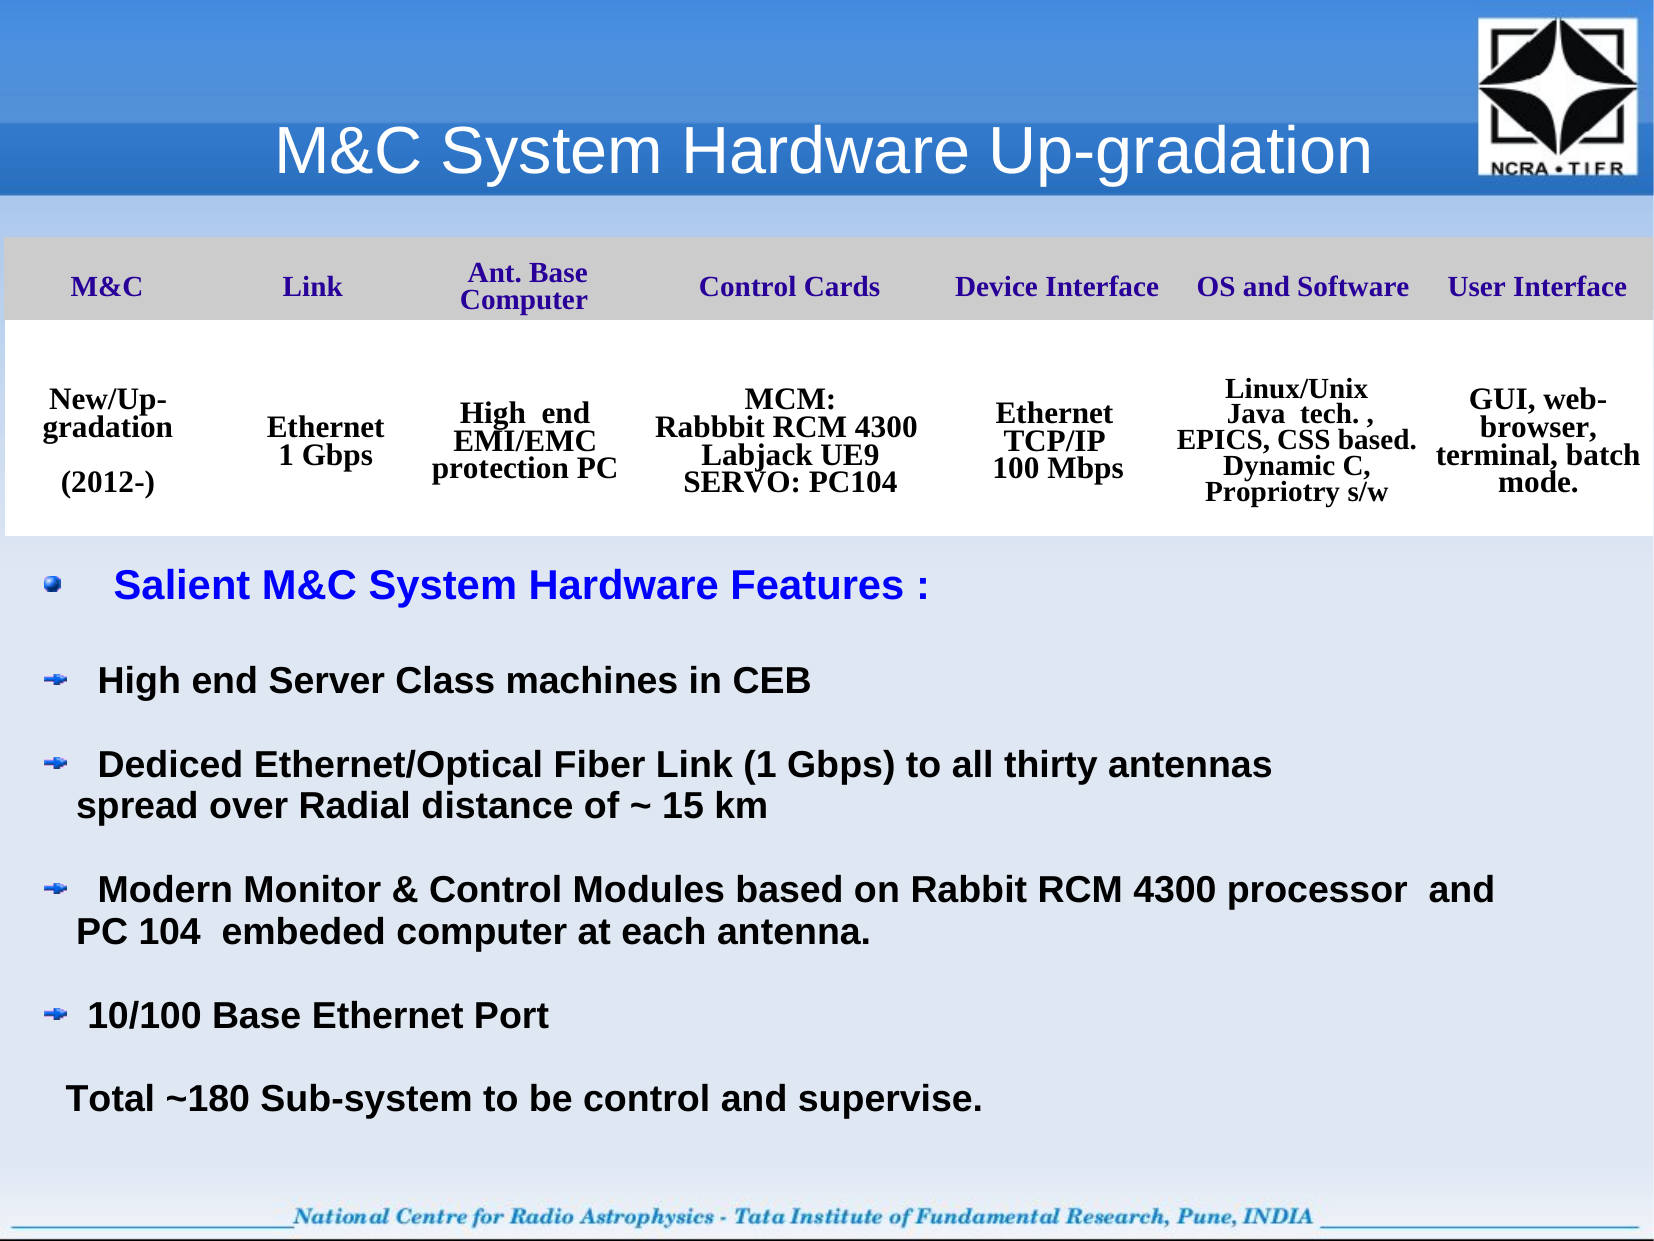

M&C System Hardware Up-gradation
| M&C | Link | Ant. Base Computer | Control Cards | Device Interface | OS and Software | User Interface |
| --- | --- | --- | --- | --- | --- | --- |
| New/Up- gradation (2012-) | Ethernet 1 Gbps | High end EMI/EMC protection PC | MCM: Rabbbit RCM 4300 Labjack UE9 SERVO: PC104 | Ethernet TCP/IP 100 Mbps | Linux/Unix Java tech. , EPICS, CSS based. Dynamic C, Propriotry s/w | GUI, web-browser, terminal, batch mode. |
| --- | --- | --- | --- | --- | --- | --- |
 Salient M&C System Hardware Features :
 High end Server Class machines in CEB
 Dediced Ethernet/Optical Fiber Link (1 Gbps) to all thirty antennas
 spread over Radial distance of ~ 15 km
 Modern Monitor & Control Modules based on Rabbit RCM 4300 processor and
 PC 104 embeded computer at each antenna.
 10/100 Base Ethernet Port
 Total ~180 Sub-system to be control and supervise.